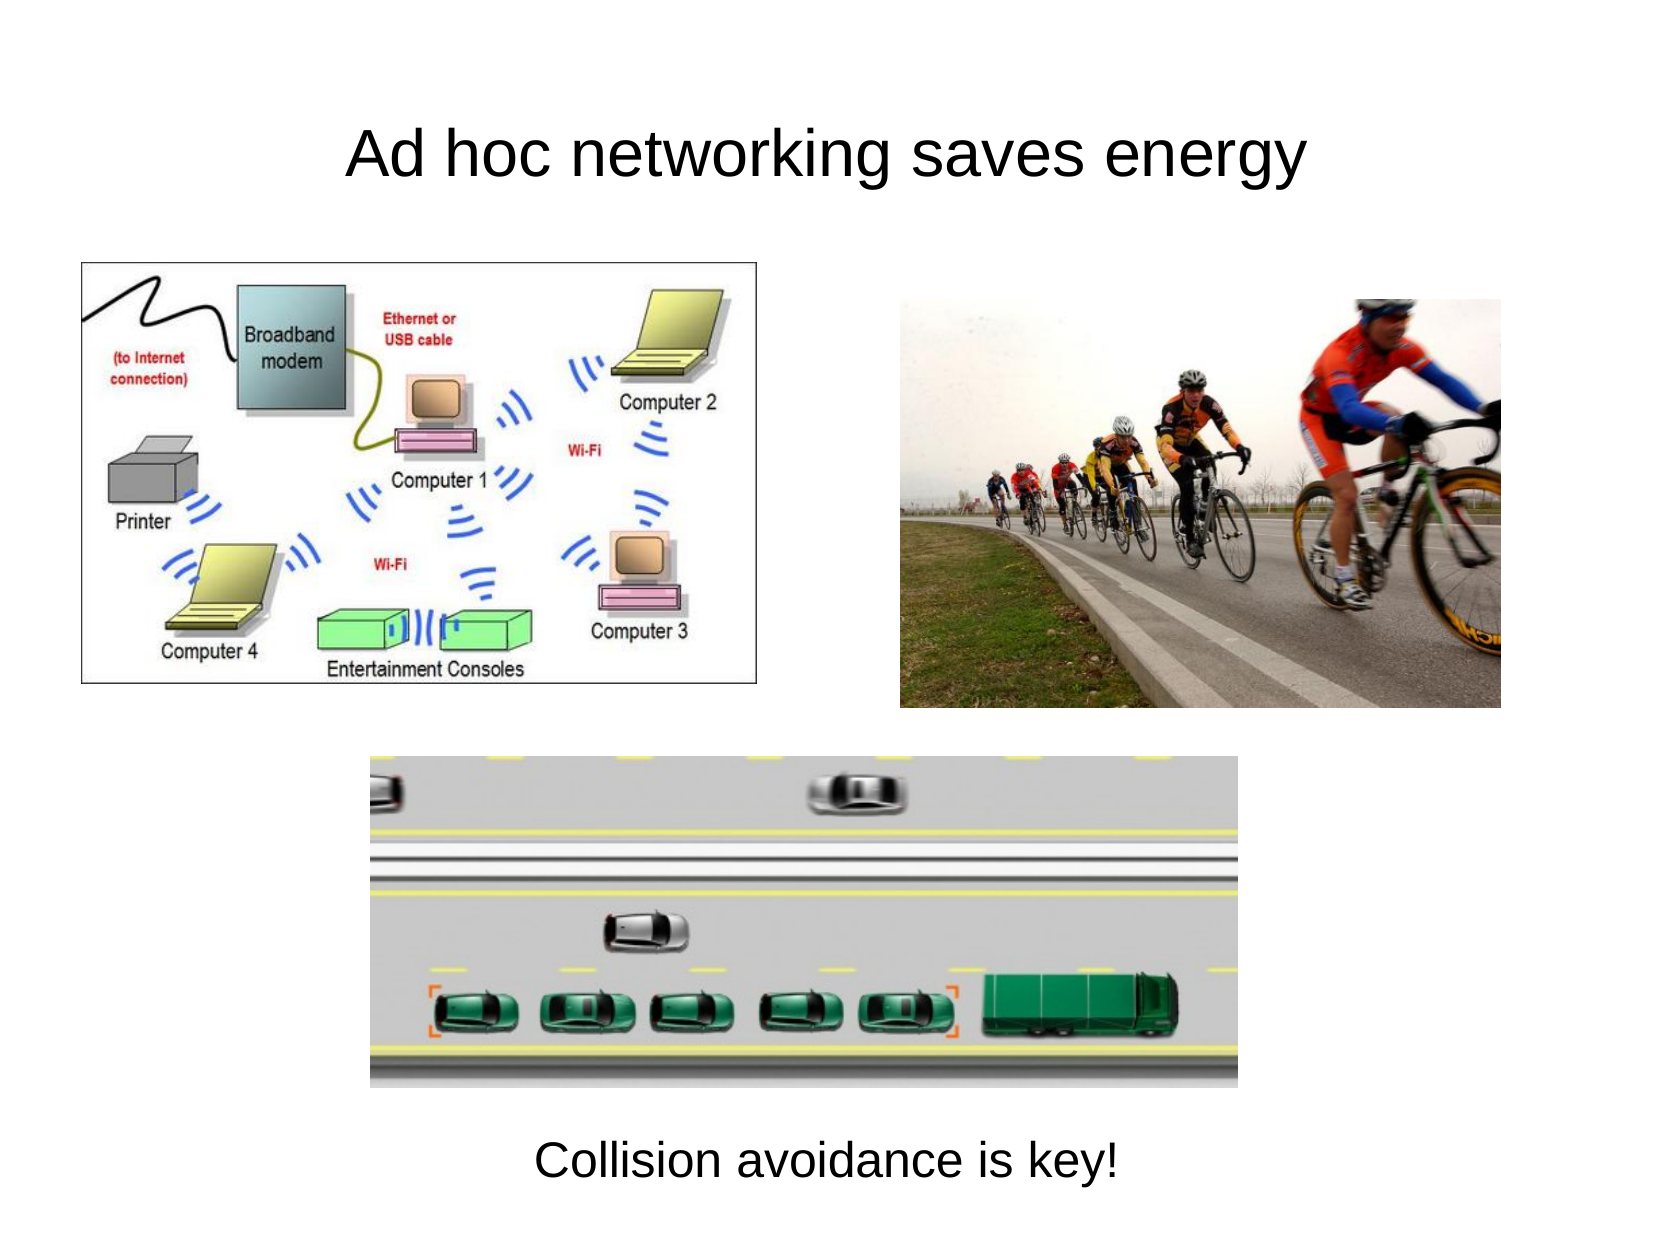

# Ad hoc networking saves energy
Collision avoidance is key!